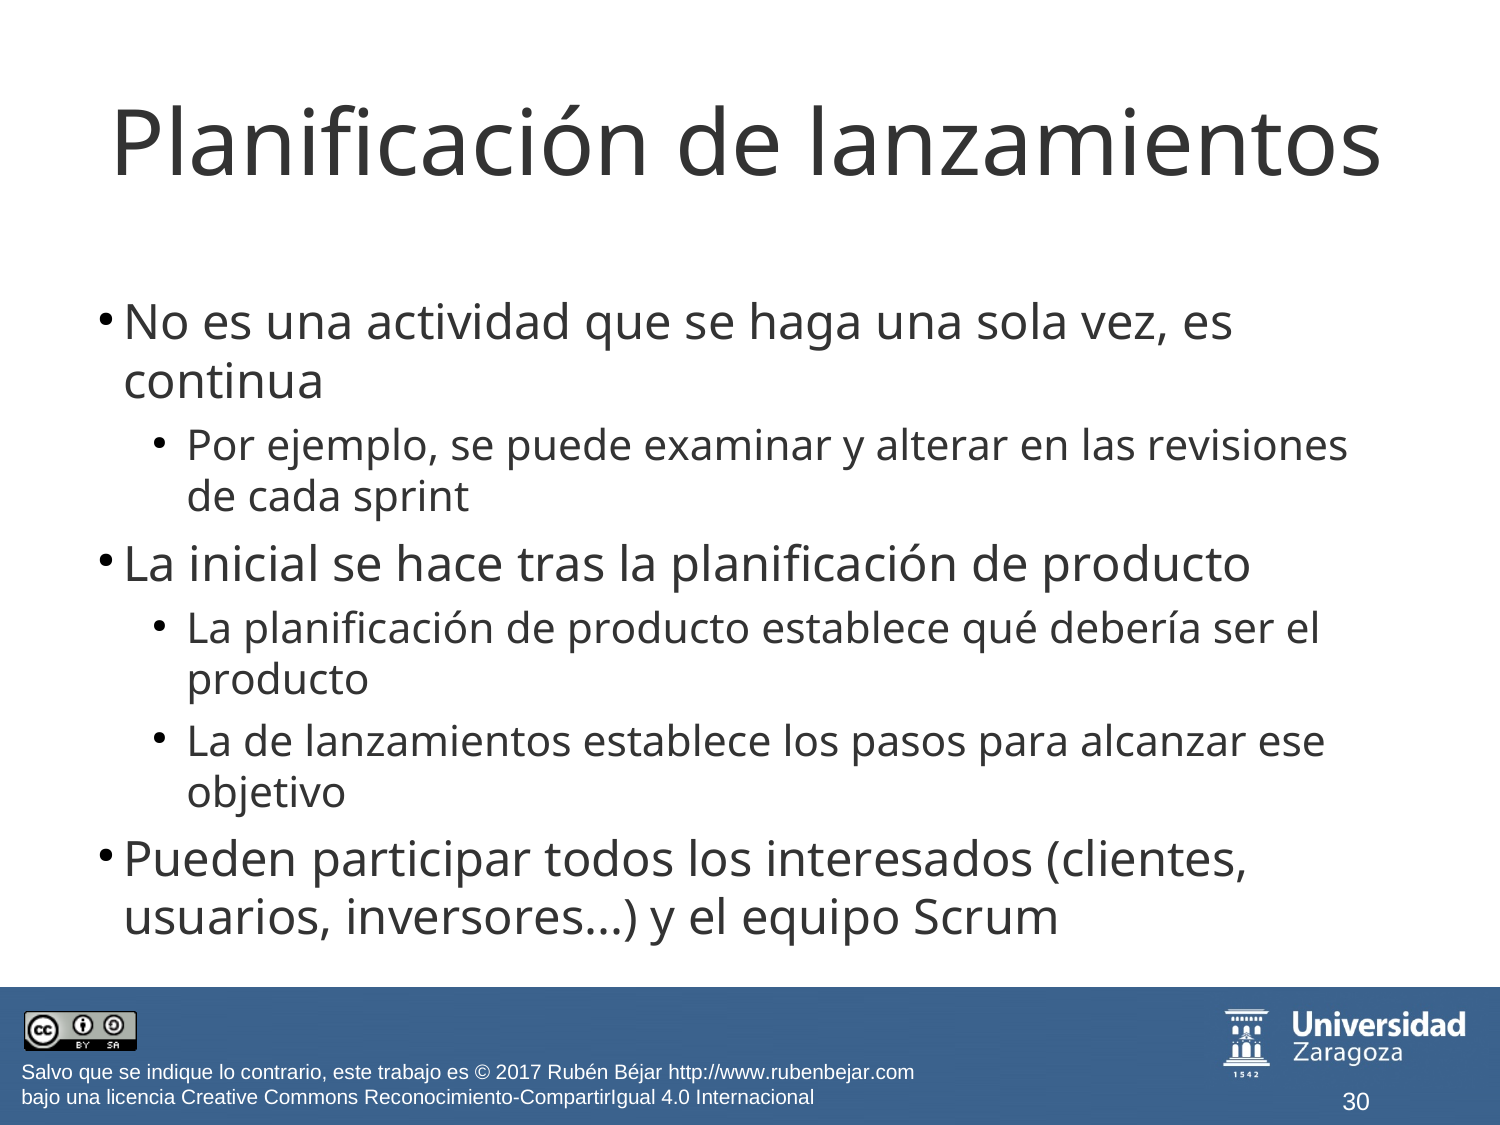

# Planificación de lanzamientos
No es una actividad que se haga una sola vez, es continua
Por ejemplo, se puede examinar y alterar en las revisiones de cada sprint
La inicial se hace tras la planificación de producto
La planificación de producto establece qué debería ser el producto
La de lanzamientos establece los pasos para alcanzar ese objetivo
Pueden participar todos los interesados (clientes, usuarios, inversores...) y el equipo Scrum